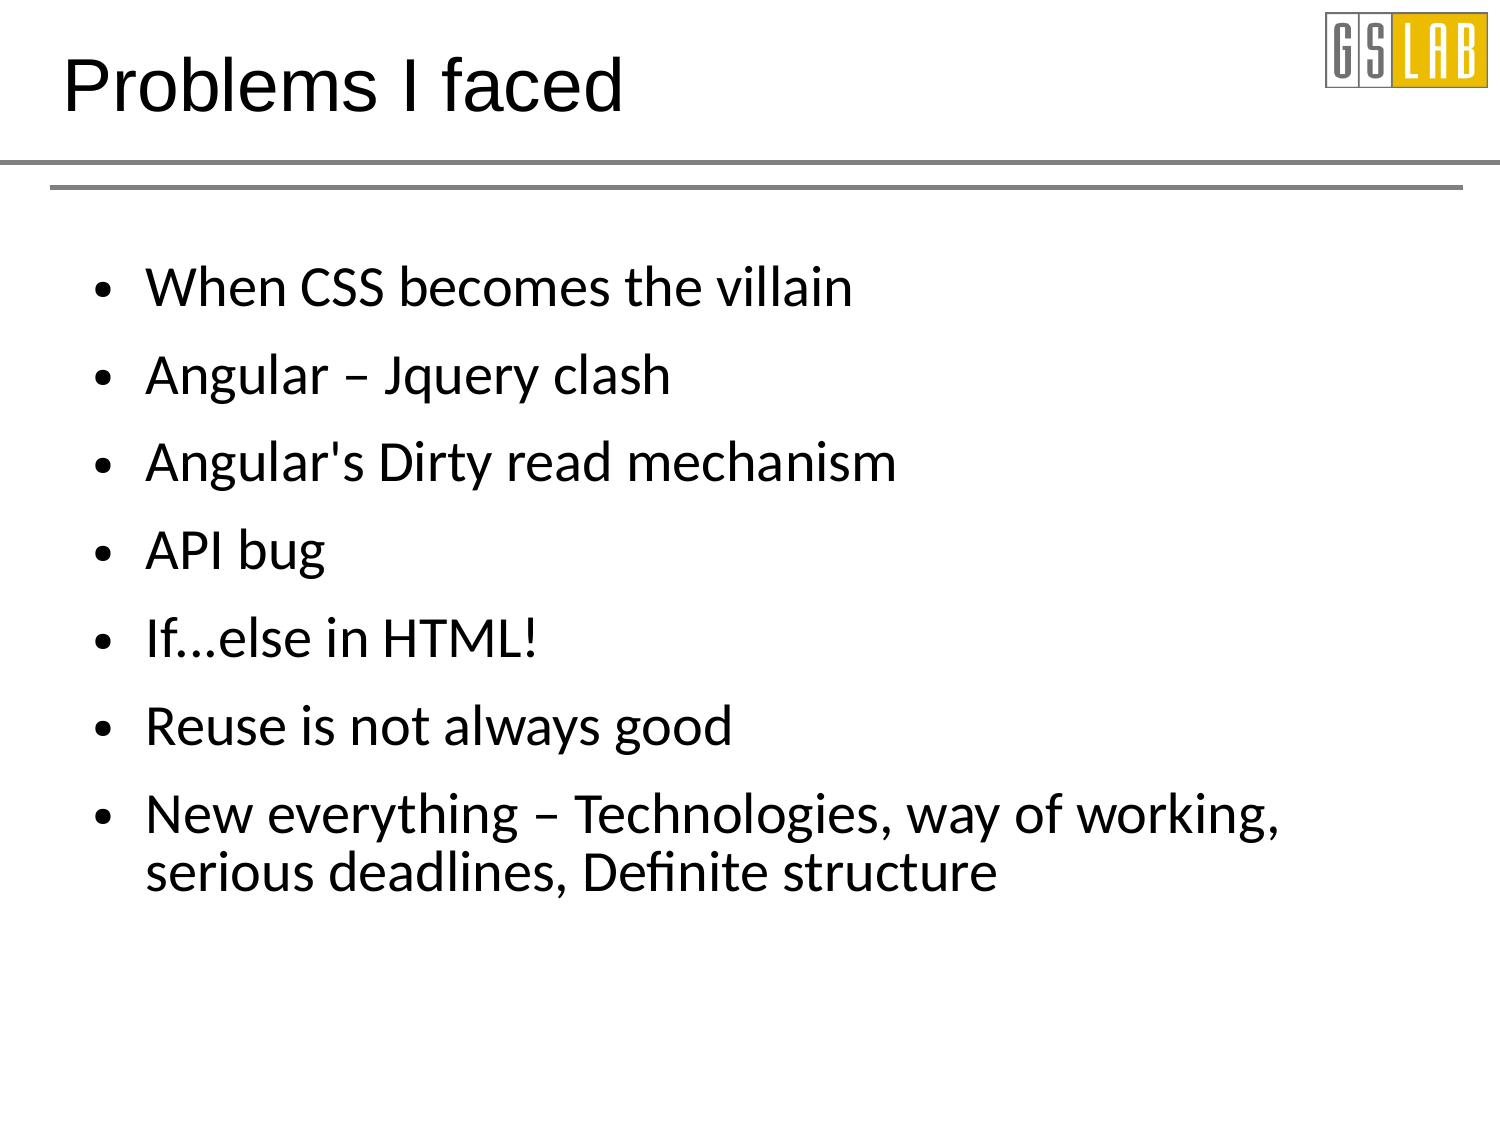

# Problems I faced
When CSS becomes the villain
Angular – Jquery clash
Angular's Dirty read mechanism
API bug
If...else in HTML!
Reuse is not always good
New everything – Technologies, way of working, serious deadlines, Definite structure